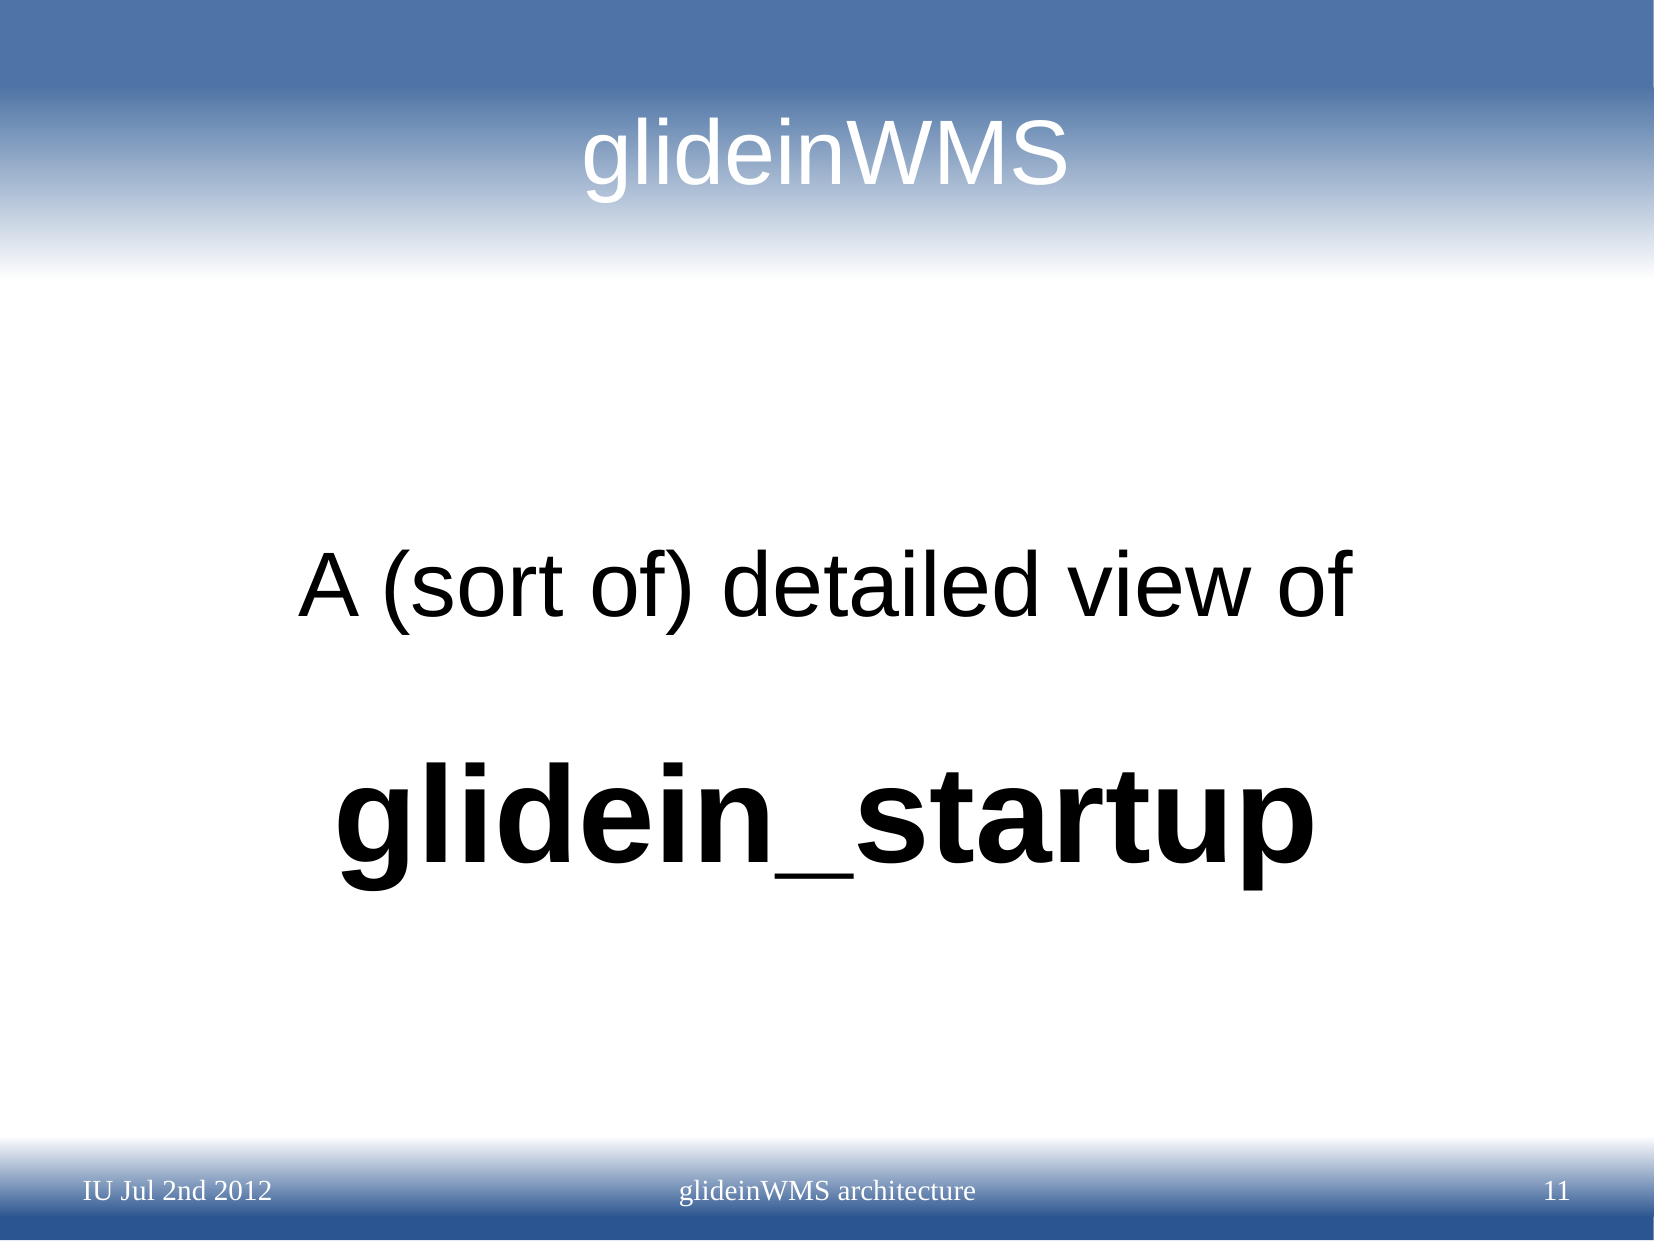

# glideinWMS
A (sort of) detailed view of
glidein_startup
IU Jul 2nd 2012
glideinWMS architecture
11